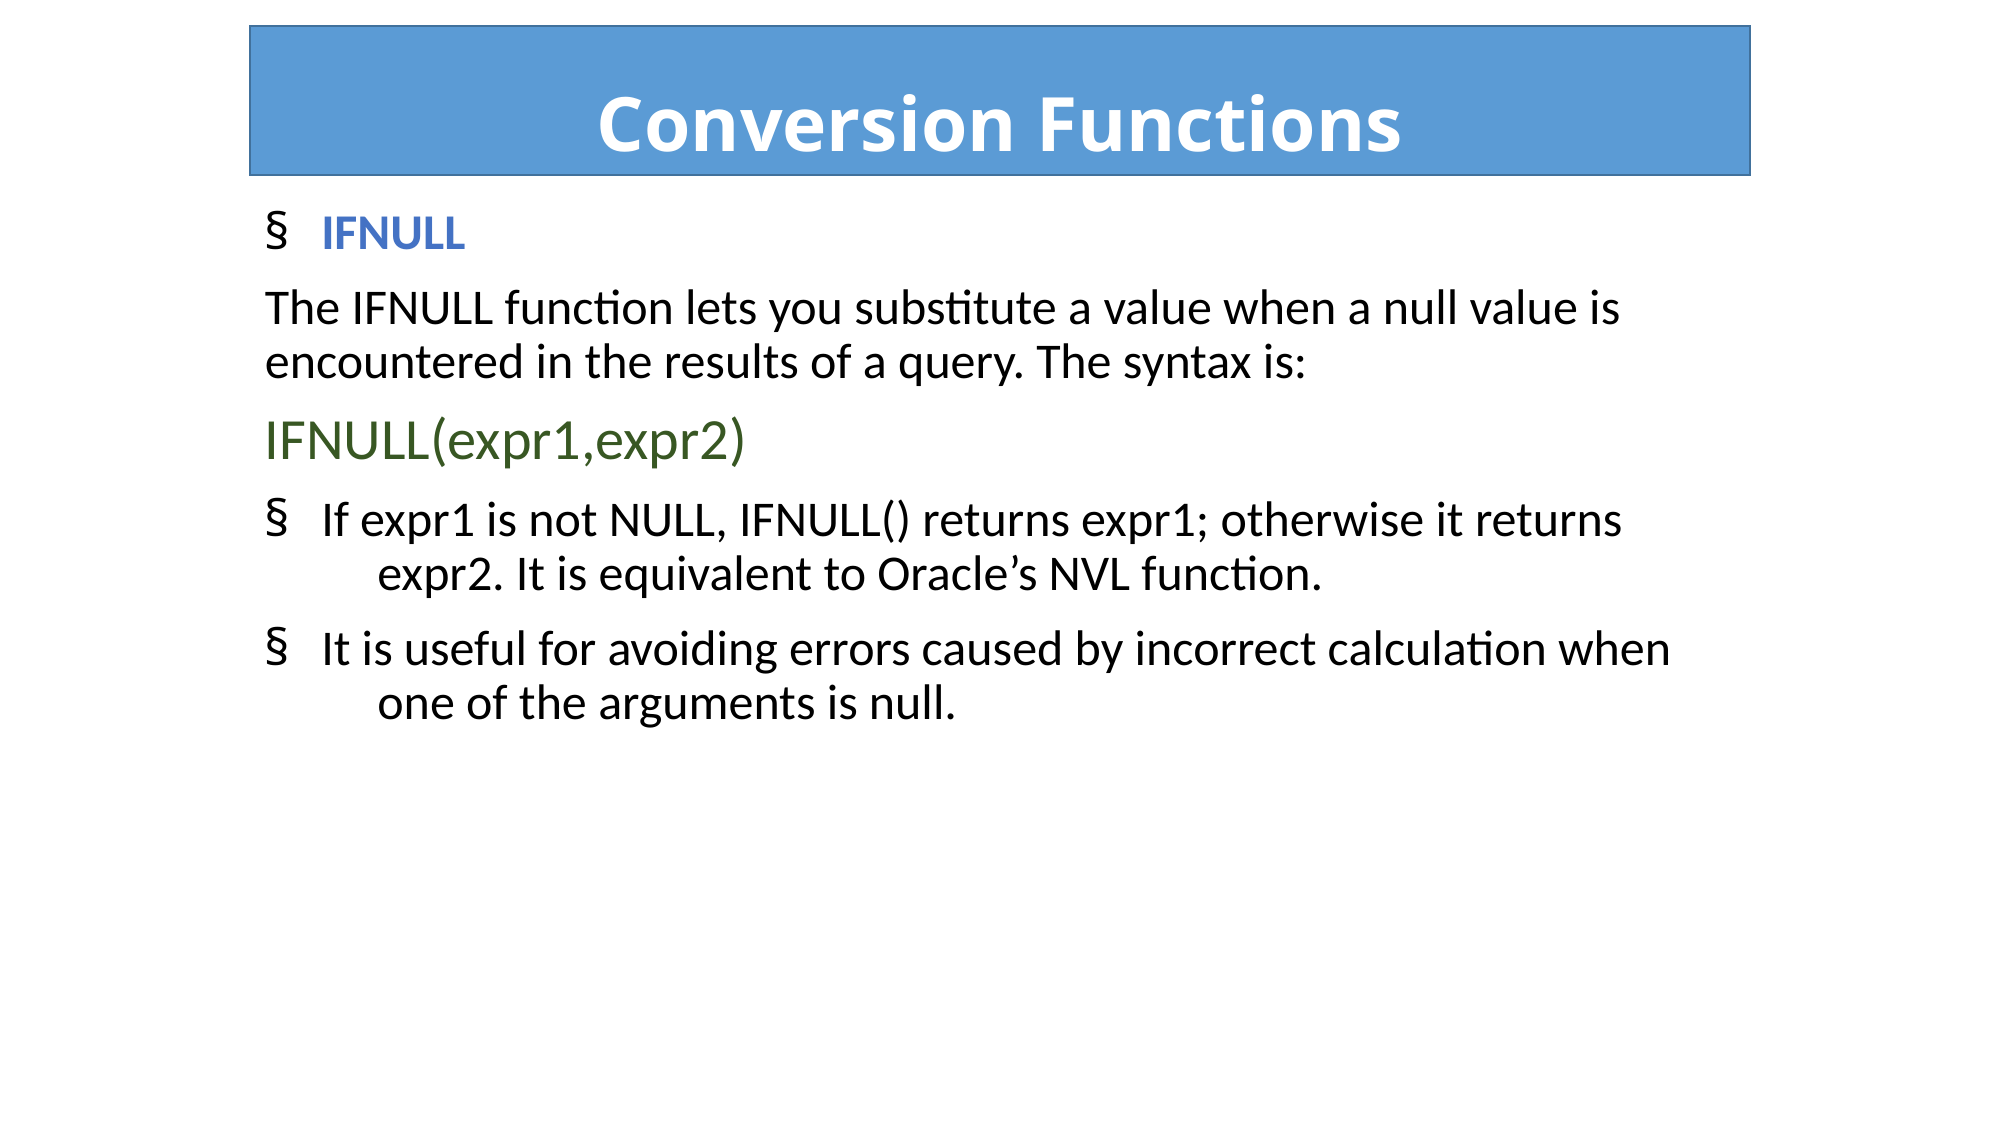

# Conversion Functions
IFNULL
The IFNULL function lets you substitute a value when a null value is encountered in the results of a query. The syntax is:
IFNULL(expr1,expr2)
If expr1 is not NULL, IFNULL() returns expr1; otherwise it returns expr2. It is equivalent to Oracle’s NVL function.
It is useful for avoiding errors caused by incorrect calculation when one of the arguments is null.